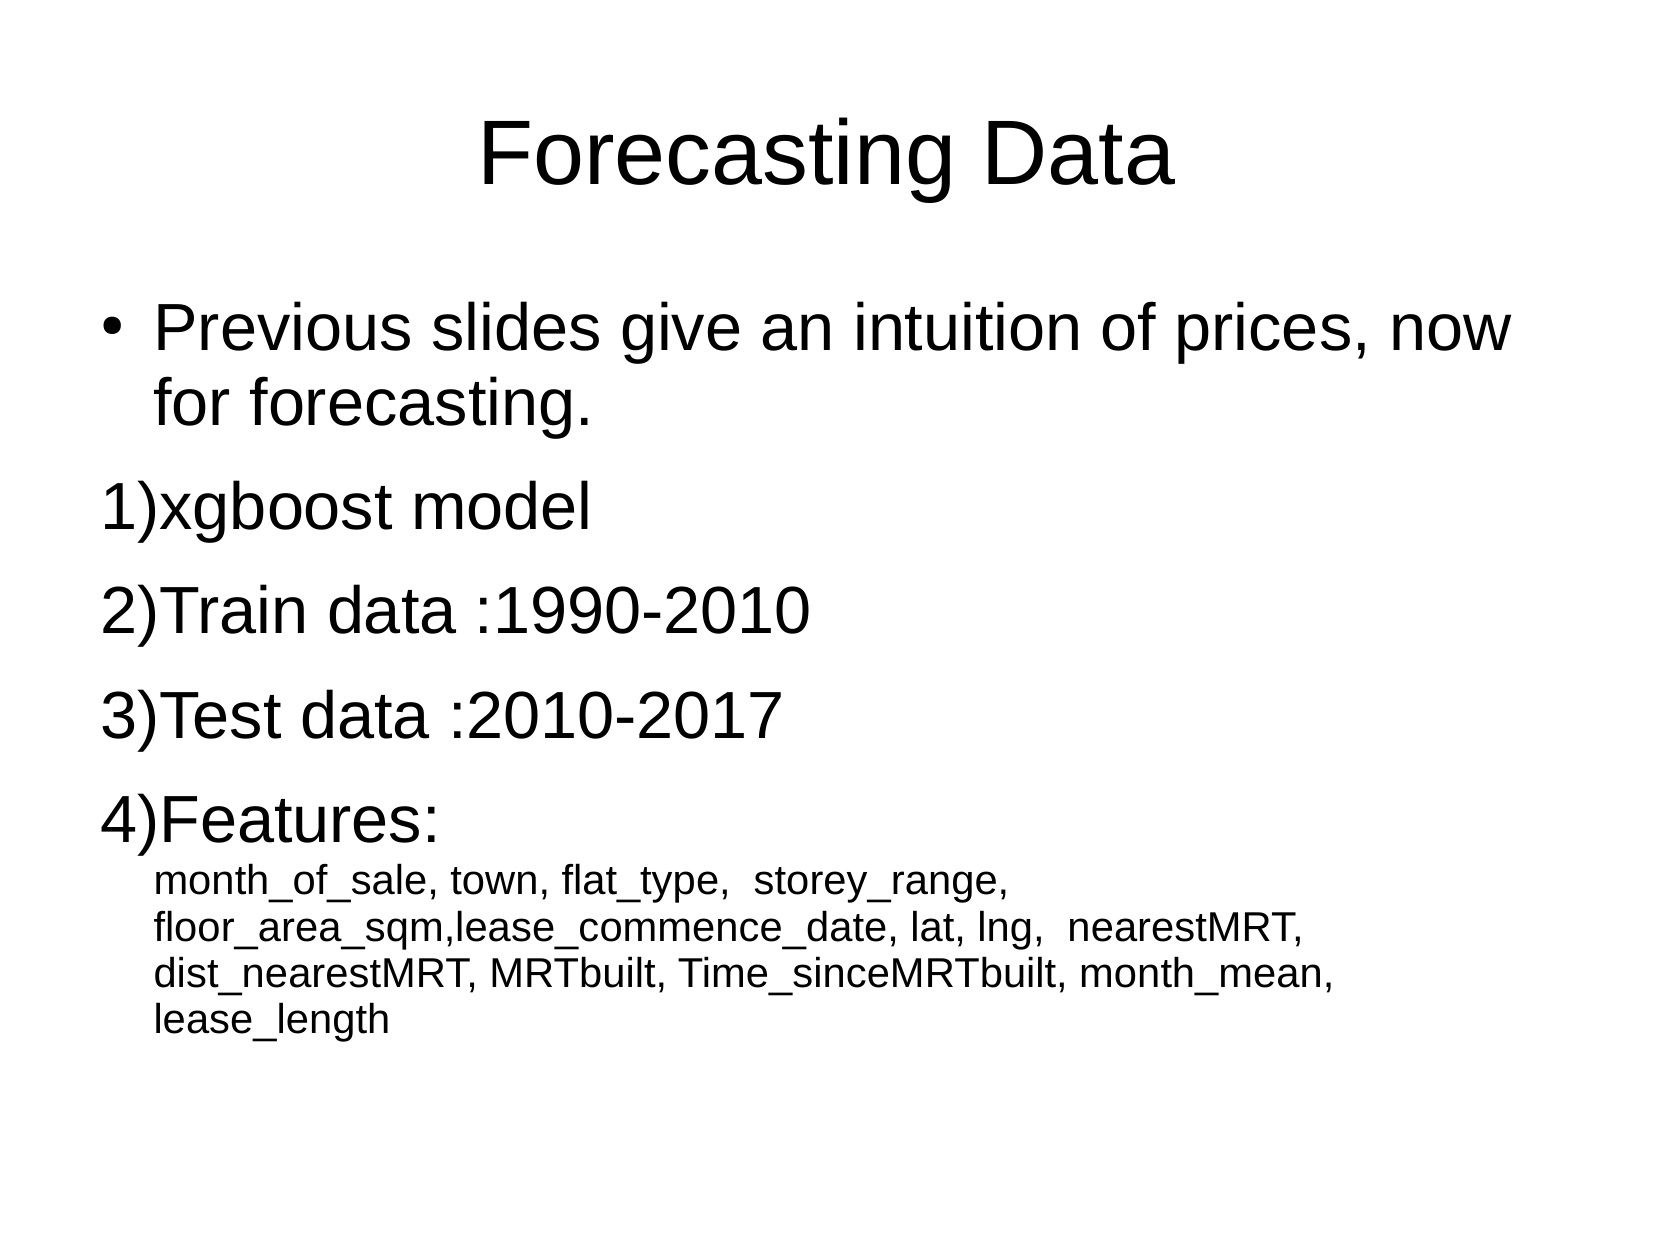

# Forecasting Data
Previous slides give an intuition of prices, now for forecasting.
xgboost model
Train data :1990-2010
Test data :2010-2017
Features:
month_of_sale, town, flat_type, storey_range, floor_area_sqm,lease_commence_date, lat, lng, nearestMRT, dist_nearestMRT, MRTbuilt, Time_sinceMRTbuilt, month_mean, lease_length